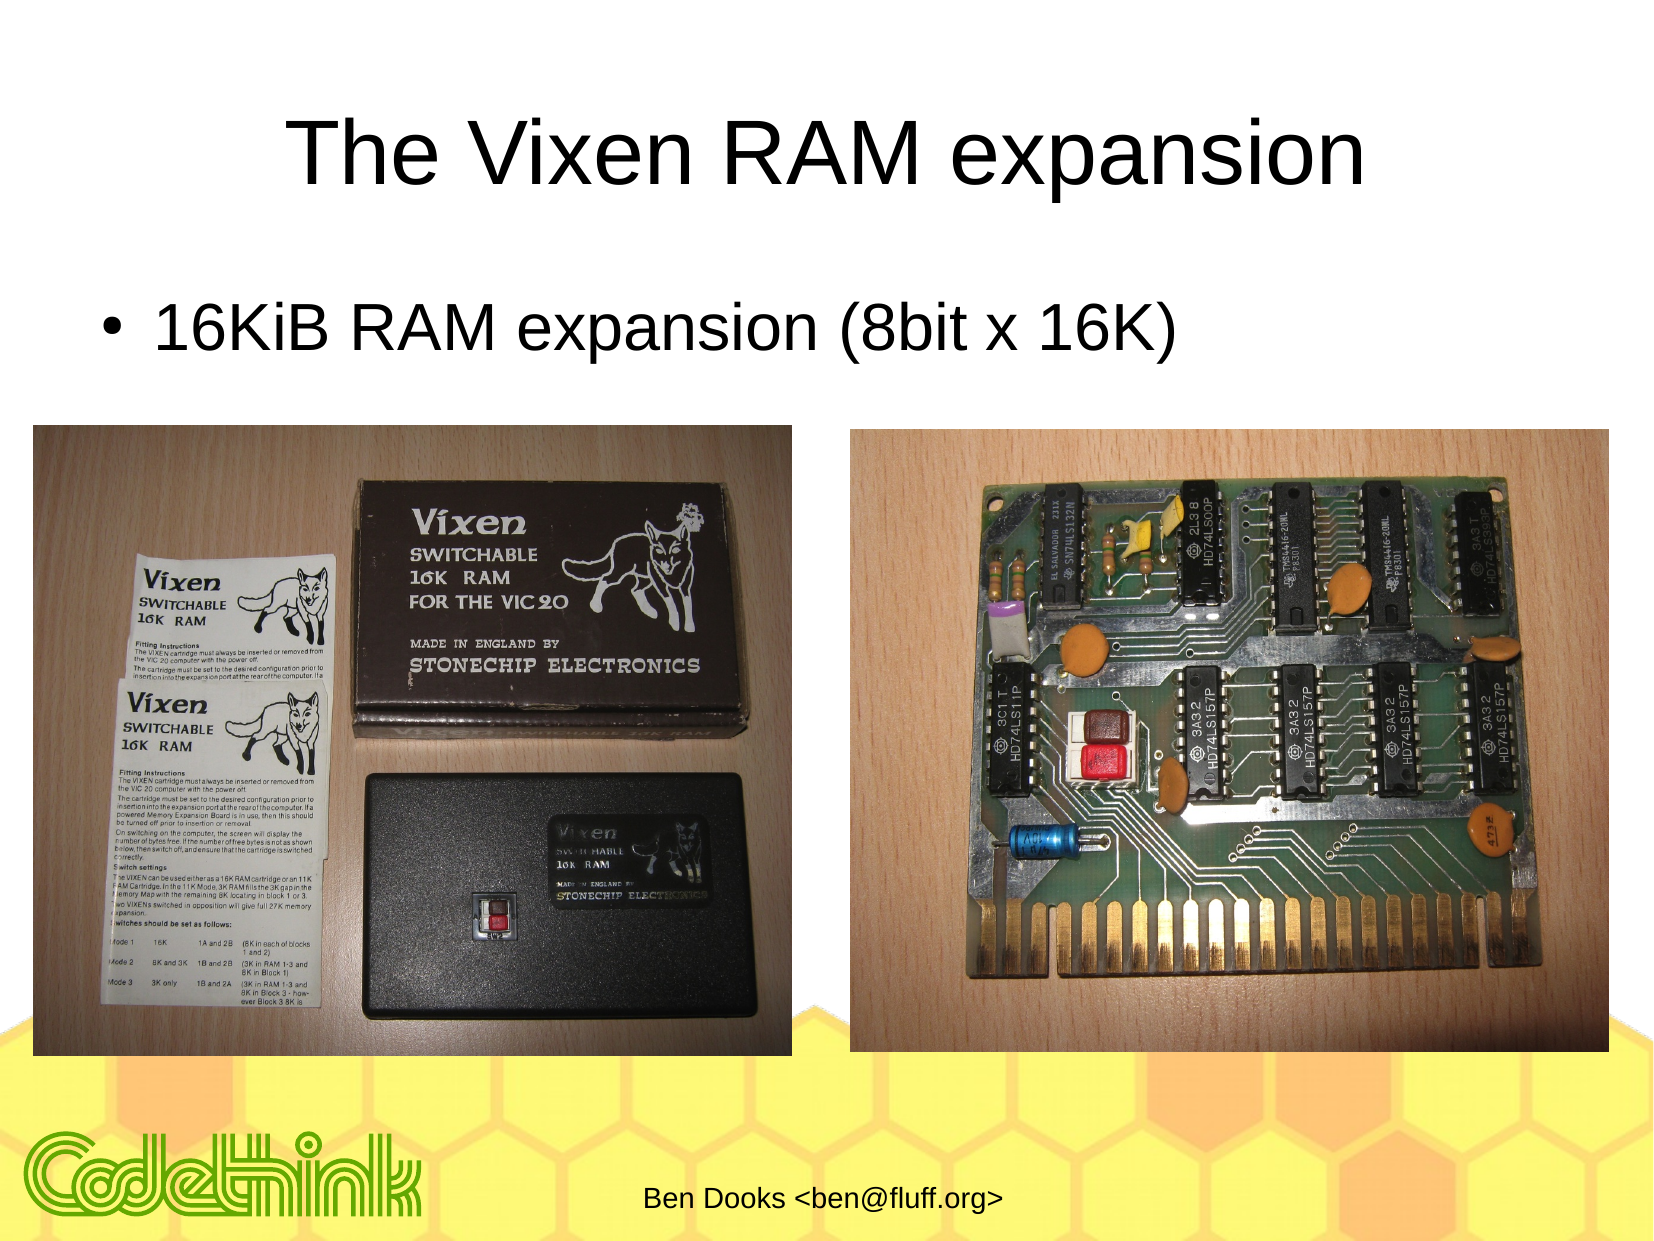

# The Vixen RAM expansion
16KiB RAM expansion (8bit x 16K)